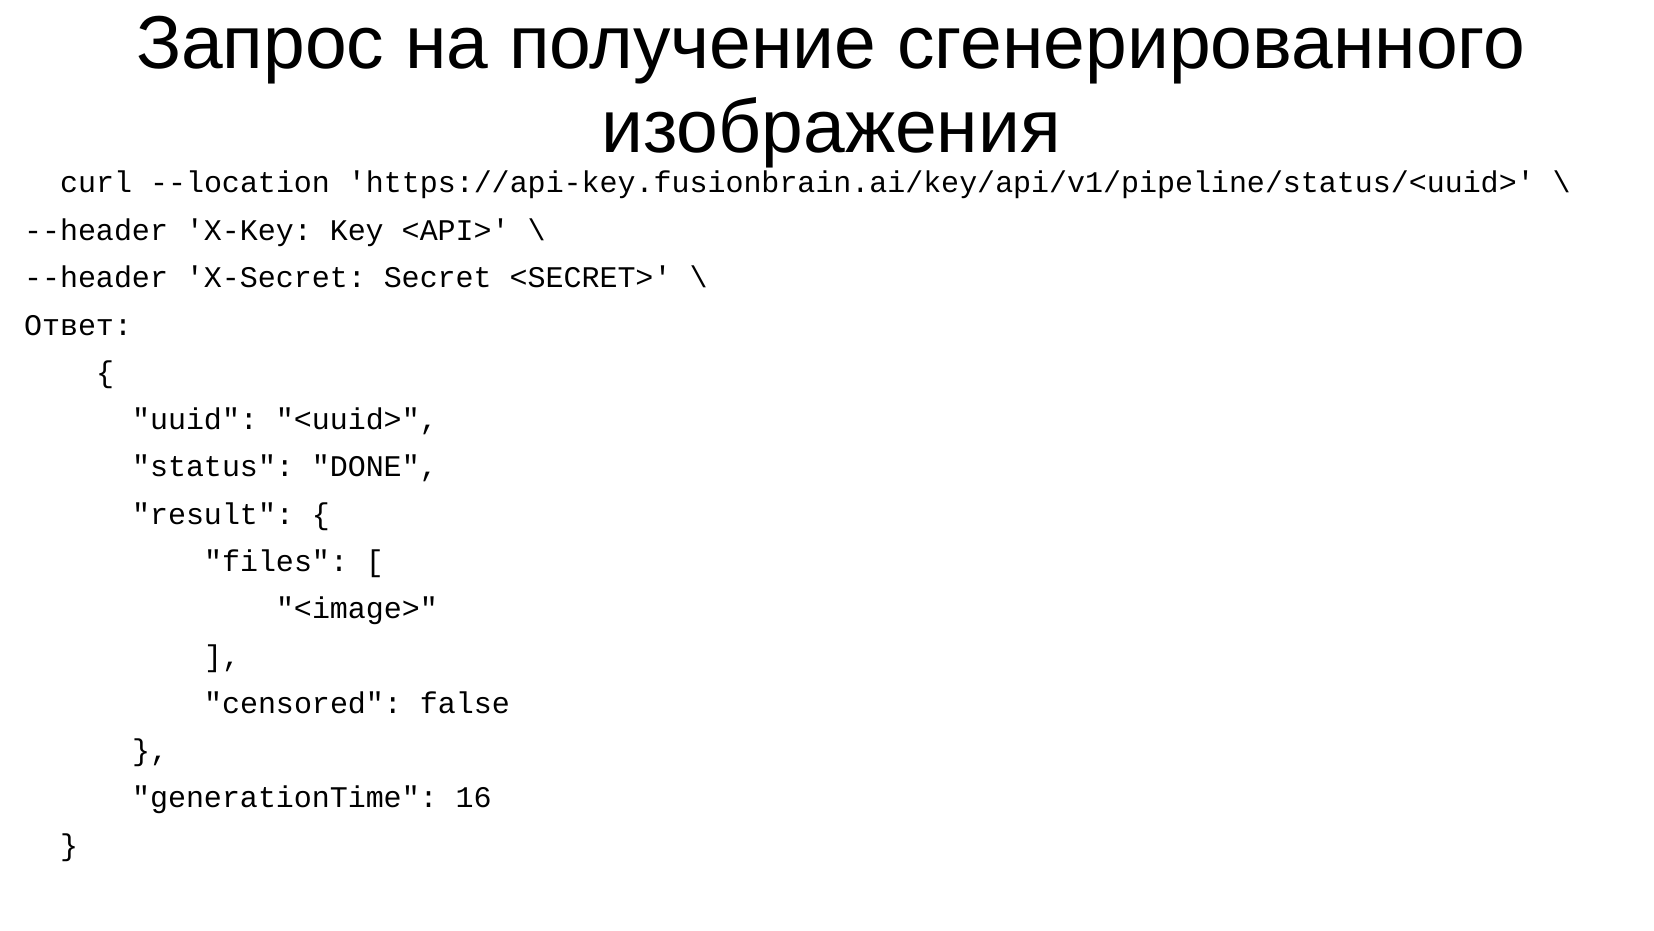

# Запрос на получение сгенерированного изображения
 curl --location 'https://api-key.fusionbrain.ai/key/api/v1/pipeline/status/<uuid>' \
--header 'X-Key: Key <API>' \
--header 'X-Secret: Secret <SECRET>' \
Ответ:
 {
 "uuid": "<uuid>",
 "status": "DONE",
 "result": {
 "files": [
 "<image>"
 ],
 "censored": false
 },
 "generationTime": 16
 }